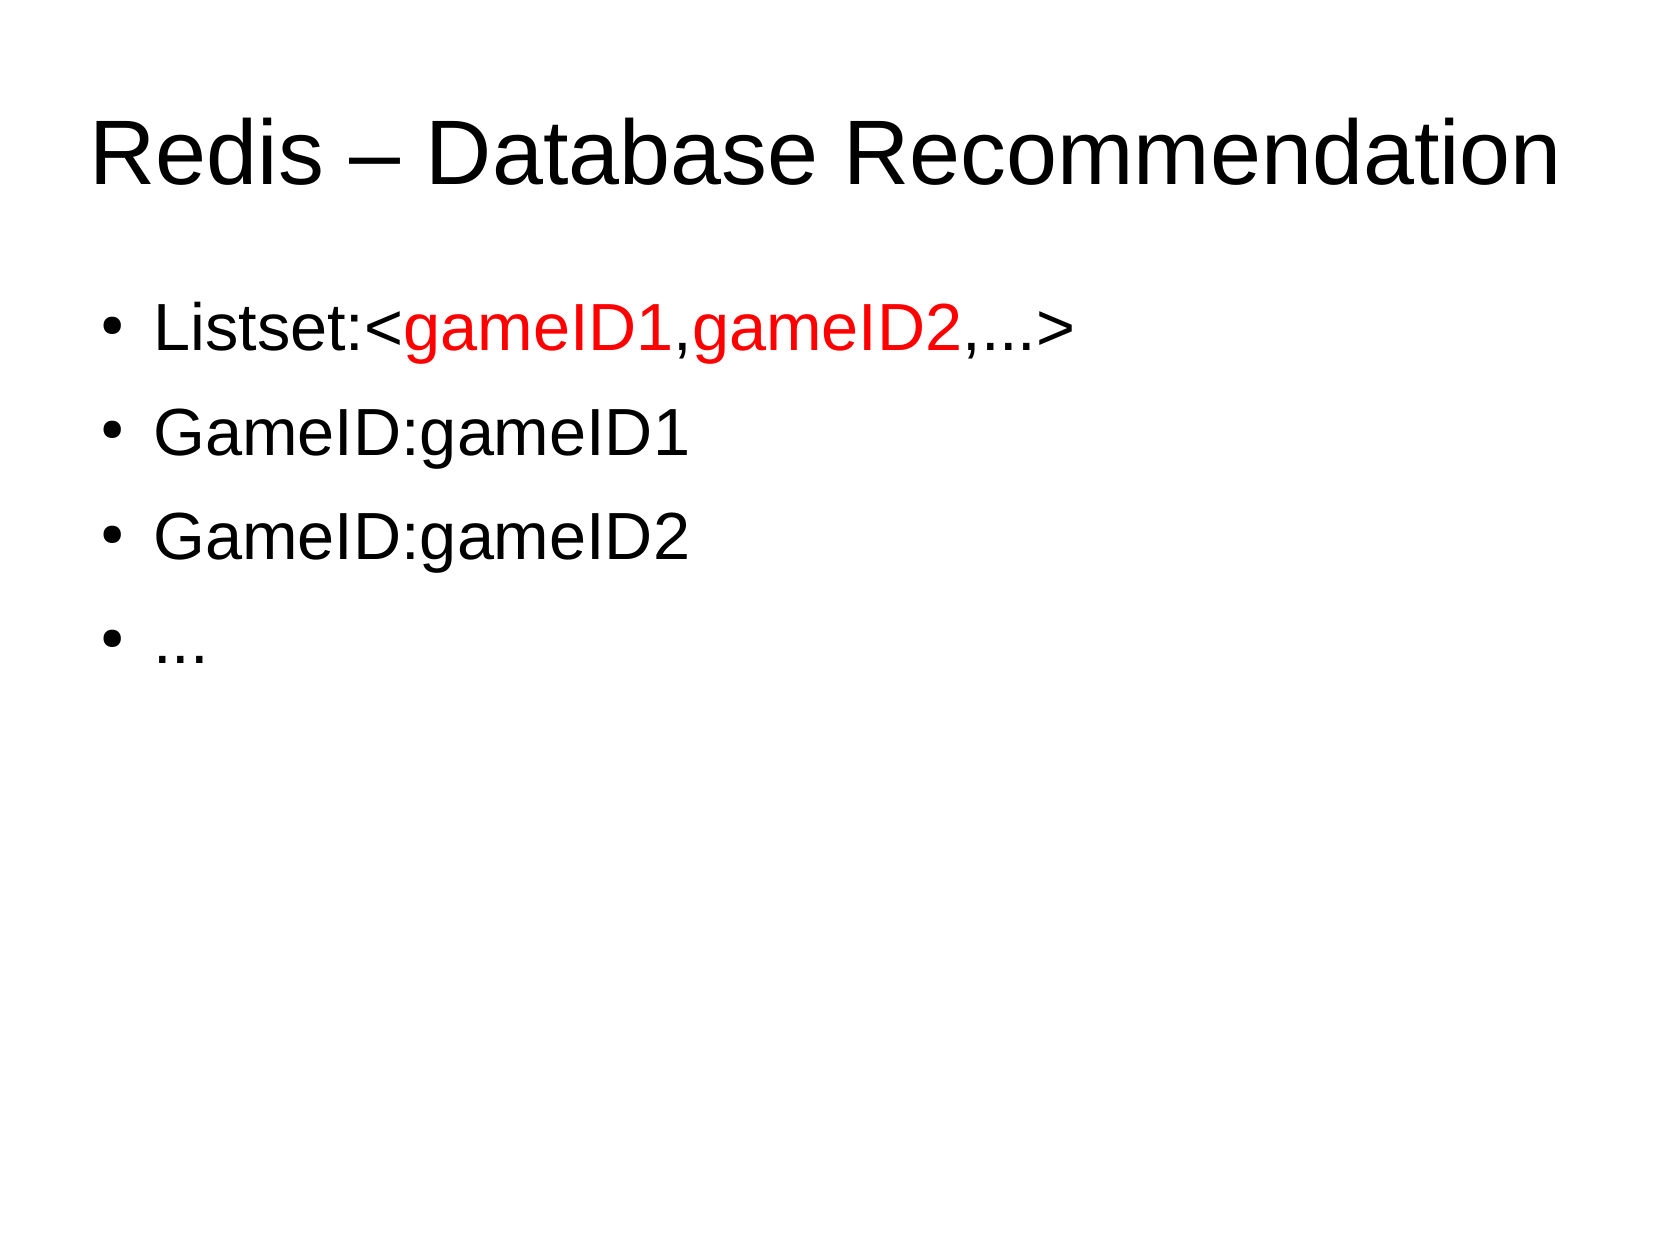

# Redis – Database Recommendation
Listset:<gameID1,gameID2,...>
GameID:gameID1
GameID:gameID2
...